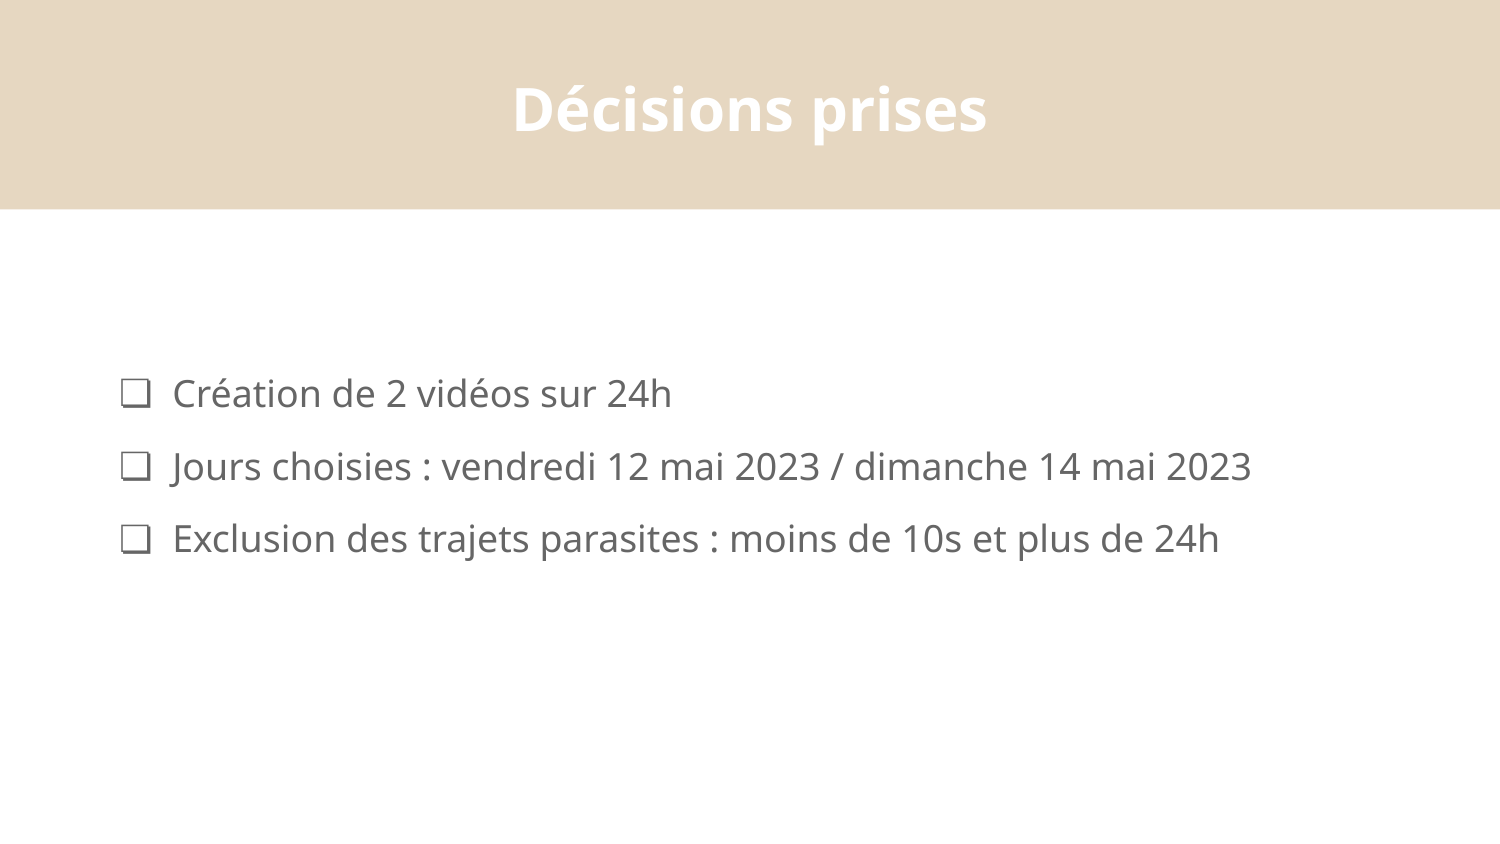

# Décisions prises
Création de 2 vidéos sur 24h
Jours choisies : vendredi 12 mai 2023 / dimanche 14 mai 2023
Exclusion des trajets parasites : moins de 10s et plus de 24h